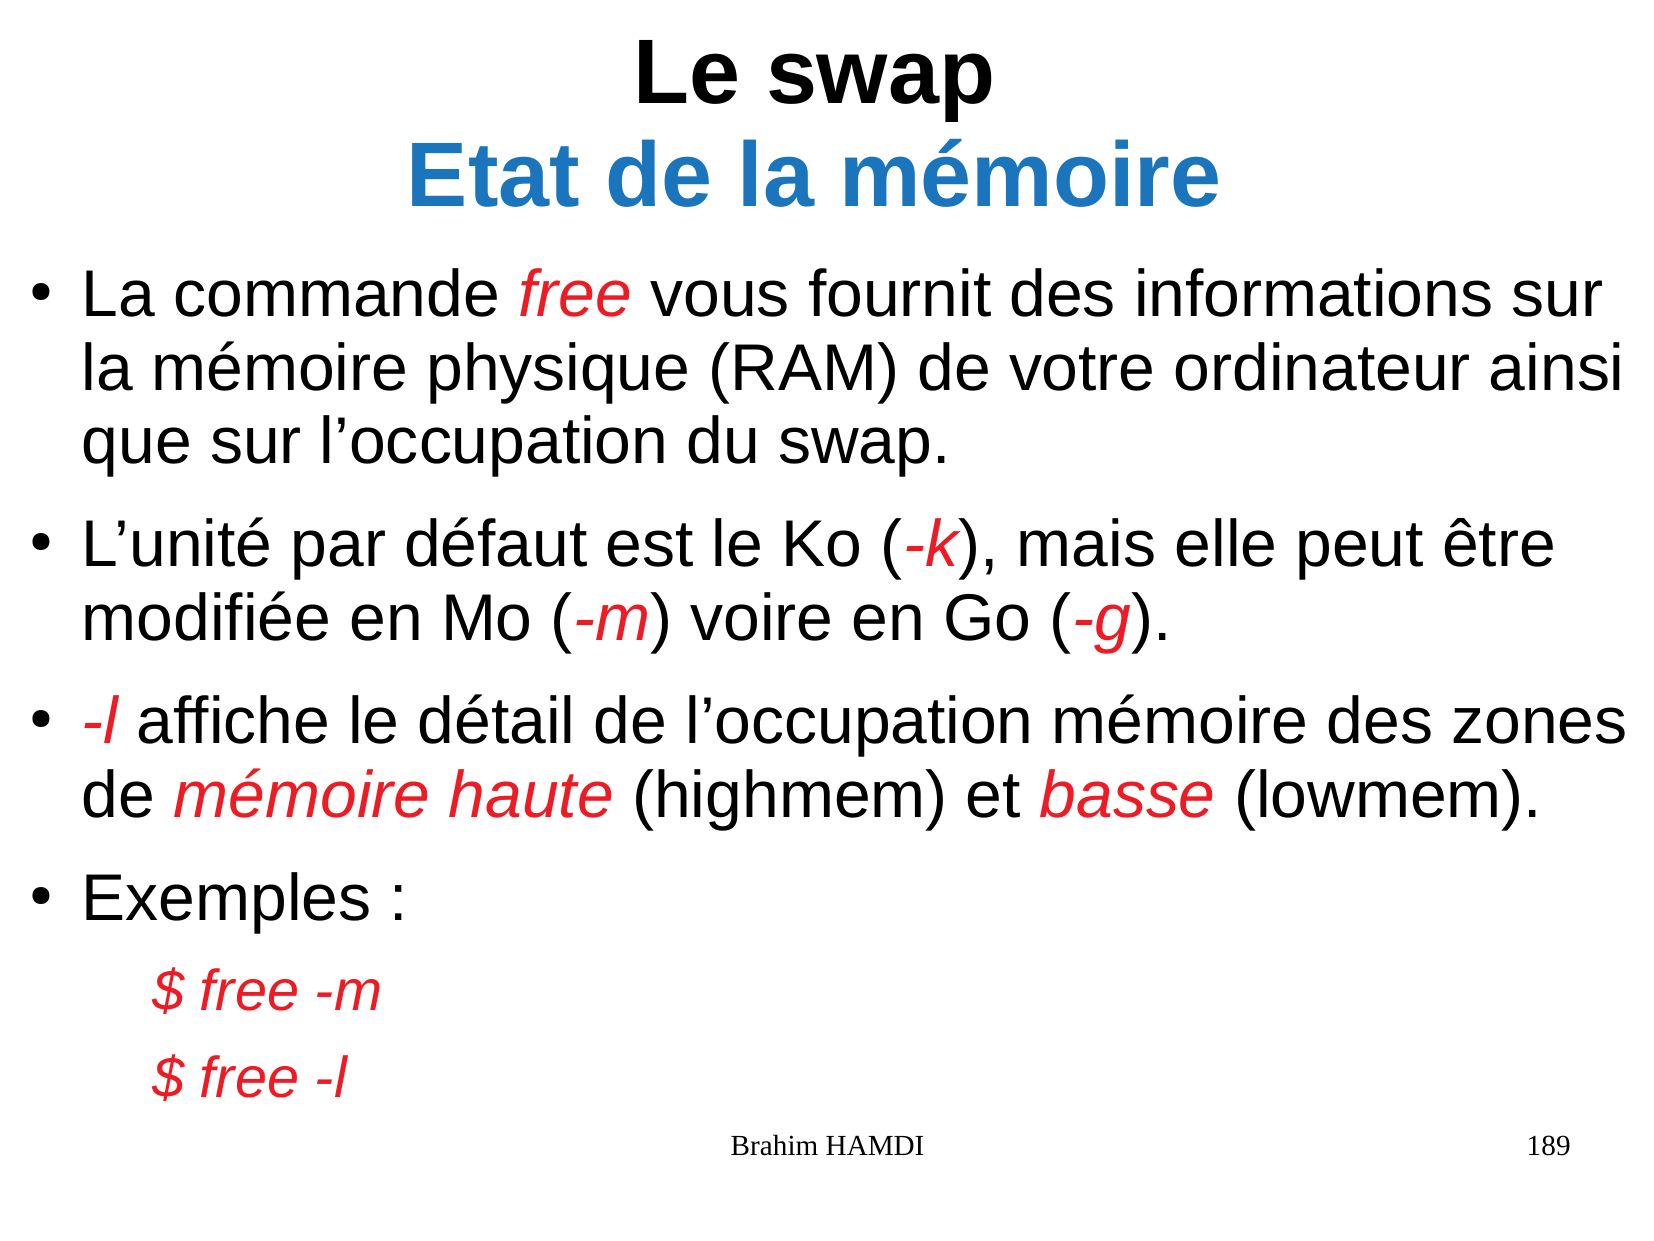

# Le swap Etat de la mémoire
La commande free vous fournit des informations sur la mémoire physique (RAM) de votre ordinateur ainsi que sur l’occupation du swap.
L’unité par défaut est le Ko (-k), mais elle peut être modifiée en Mo (-m) voire en Go (-g).
-l affiche le détail de l’occupation mémoire des zones de mémoire haute (highmem) et basse (lowmem).
Exemples :
$ free -m
$ free -l
Brahim HAMDI
189